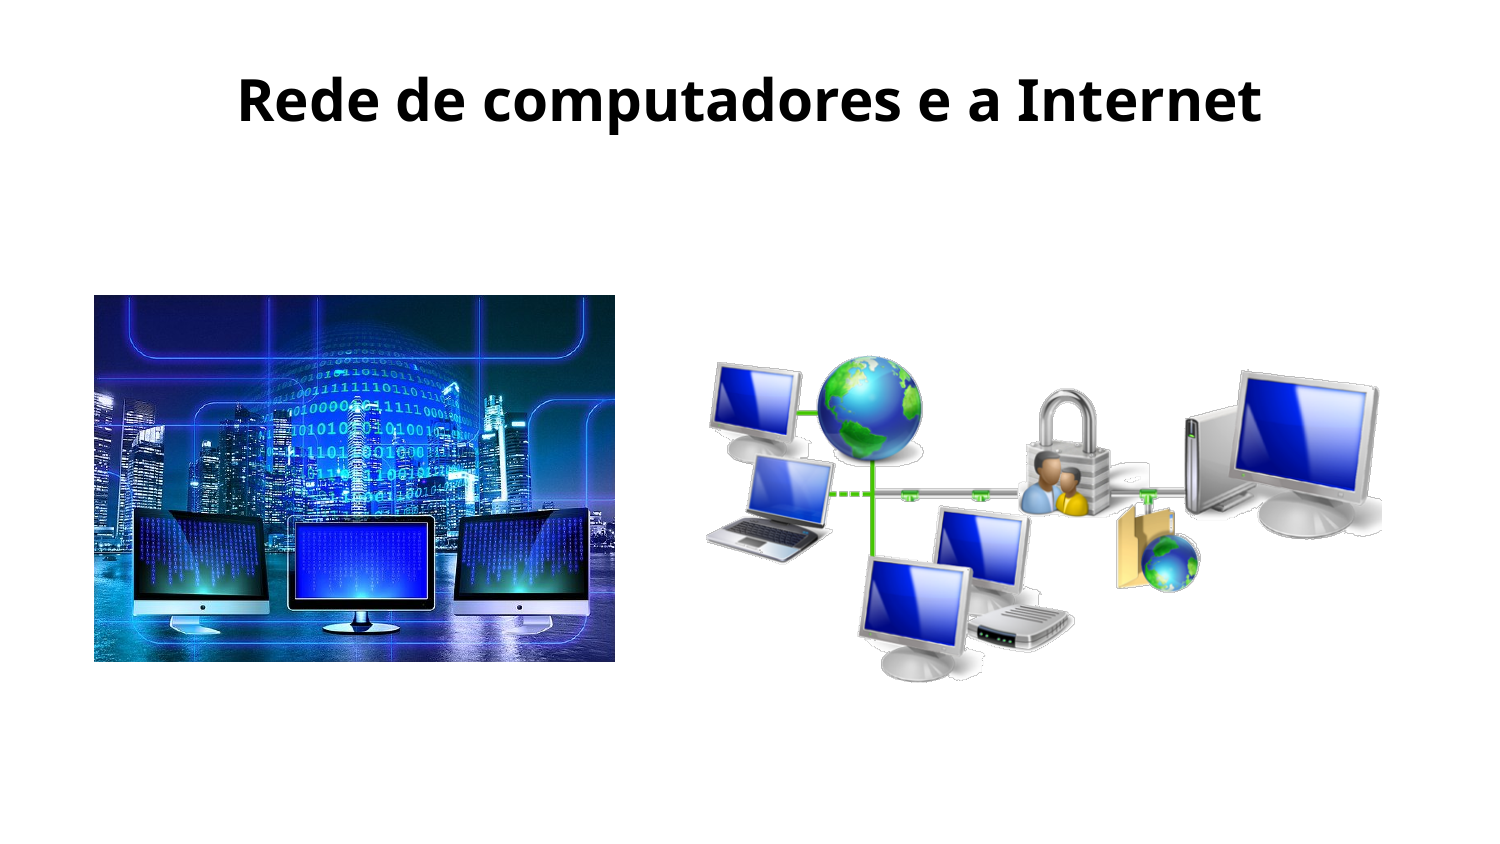

# Rede de computadores e a Internet